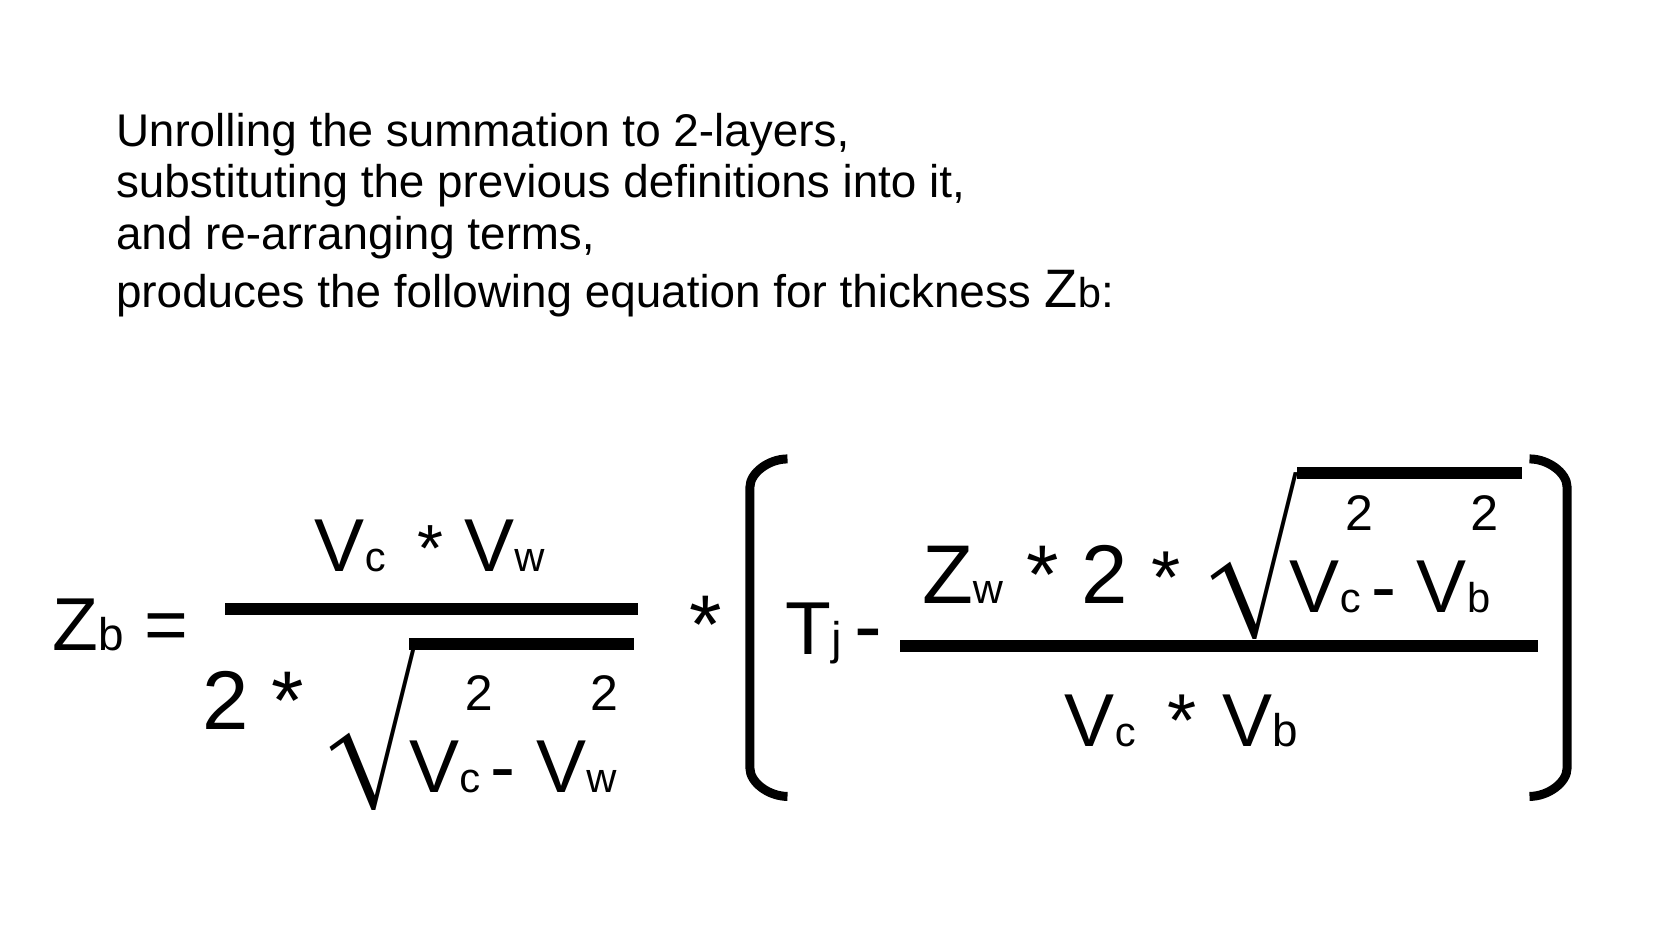

Unrolling the summation to 2-layers,
 substituting the previous definitions into it,
 and re-arranging terms,
 produces the following equation for thickness Zb:
Vc * Vw
 2 2
Vc - Vb
Zw * 2 *
*
 Tj -
Zb =
Vc * Vb
 2 2
Vc - Vw
2 *